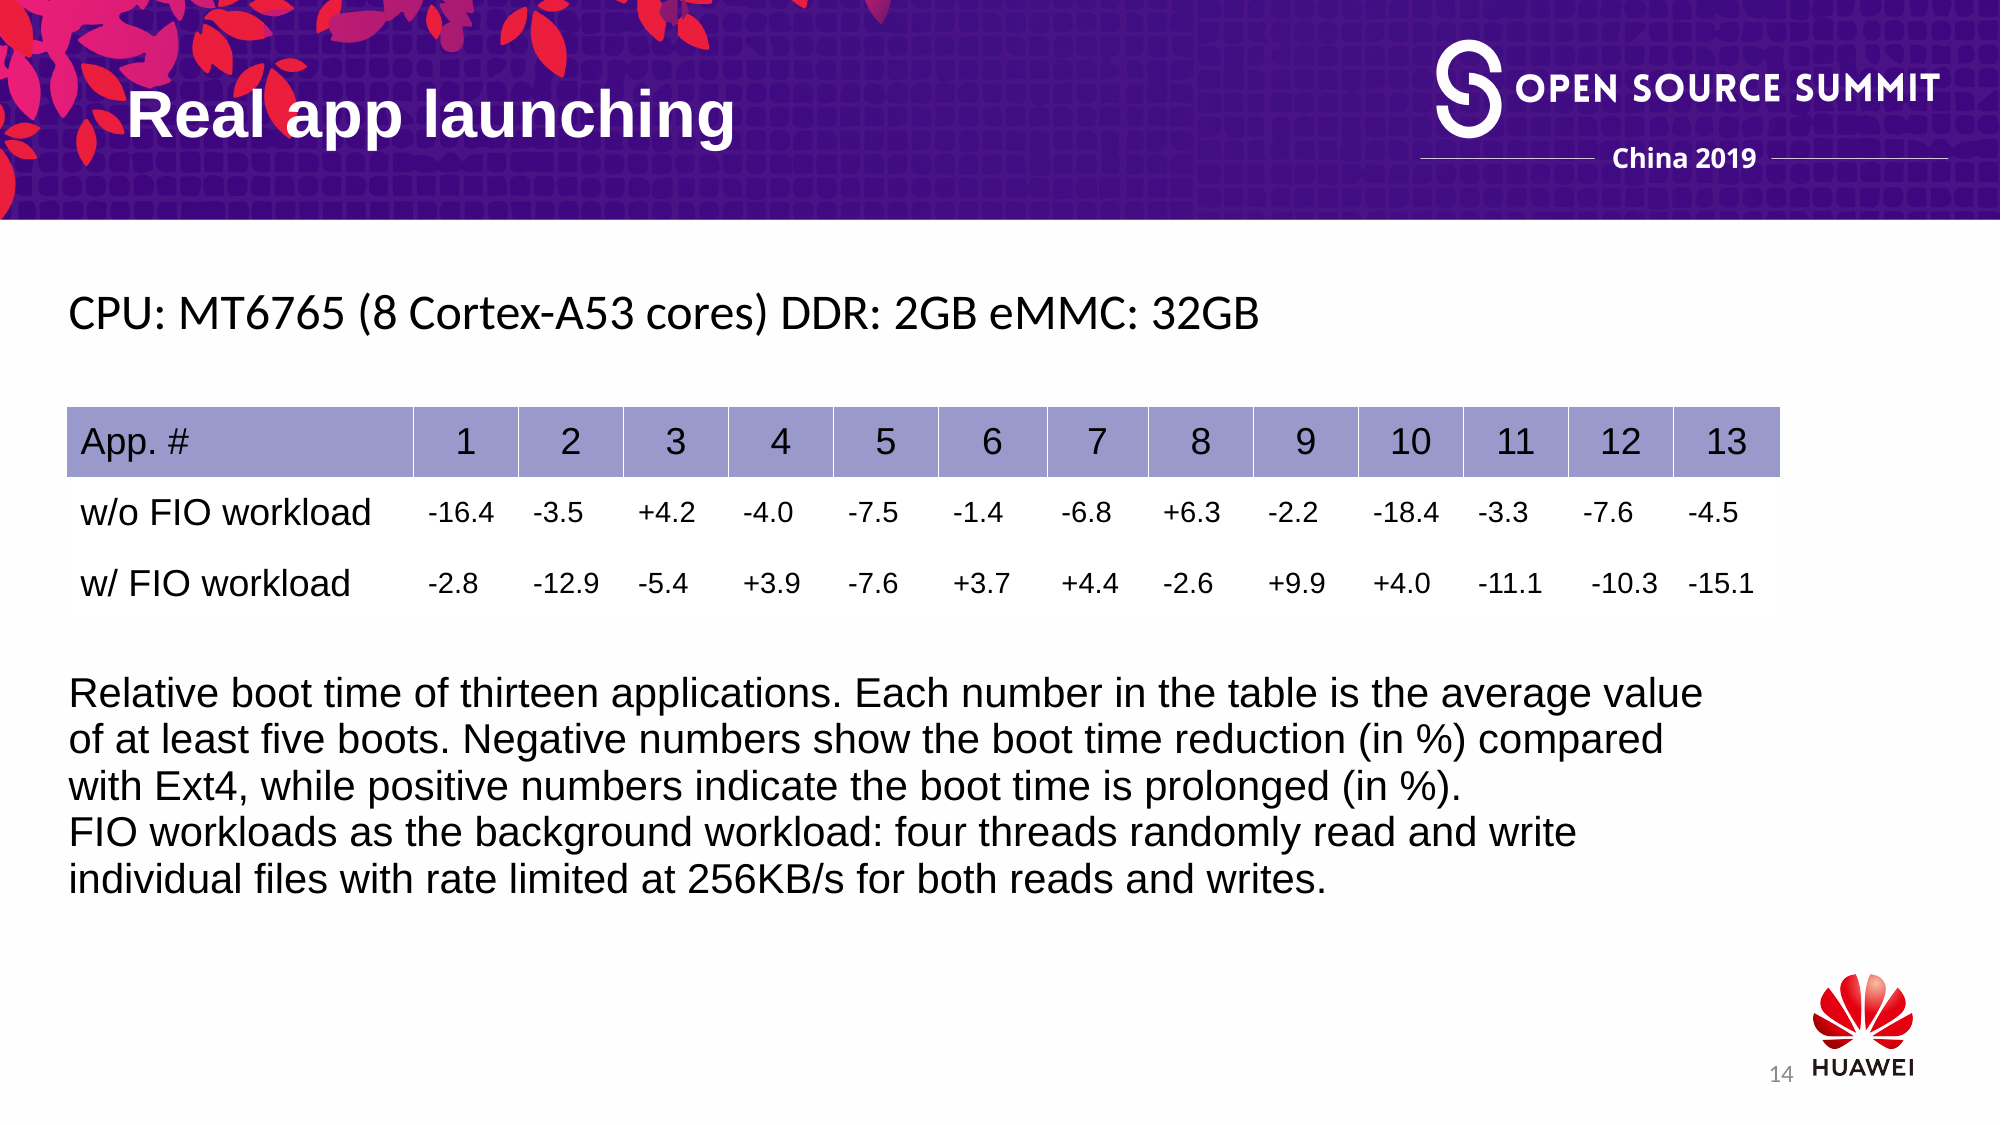

Real app launching
CPU: MT6765 (8 Cortex-A53 cores) DDR: 2GB eMMC: 32GB
| App. # | 1 | 2 | 3 | 4 | 5 | 6 | 7 | 8 | 9 | 10 | 11 | 12 | 13 |
| --- | --- | --- | --- | --- | --- | --- | --- | --- | --- | --- | --- | --- | --- |
| w/o FIO workload | -16.4 | -3.5 | +4.2 | -4.0 | -7.5 | -1.4 | -6.8 | +6.3 | -2.2 | -18.4 | -3.3 | -7.6 | -4.5 |
| w/ FIO workload | -2.8 | -12.9 | -5.4 | +3.9 | -7.6 | +3.7 | +4.4 | -2.6 | +9.9 | +4.0 | -11.1 | -10.3 | -15.1 |
Relative boot time of thirteen applications. Each number in the table is the average value of at least five boots. Negative numbers show the boot time reduction (in %) compared with Ext4, while positive numbers indicate the boot time is prolonged (in %).
FIO workloads as the background workload: four threads randomly read and write individual files with rate limited at 256KB/s for both reads and writes.